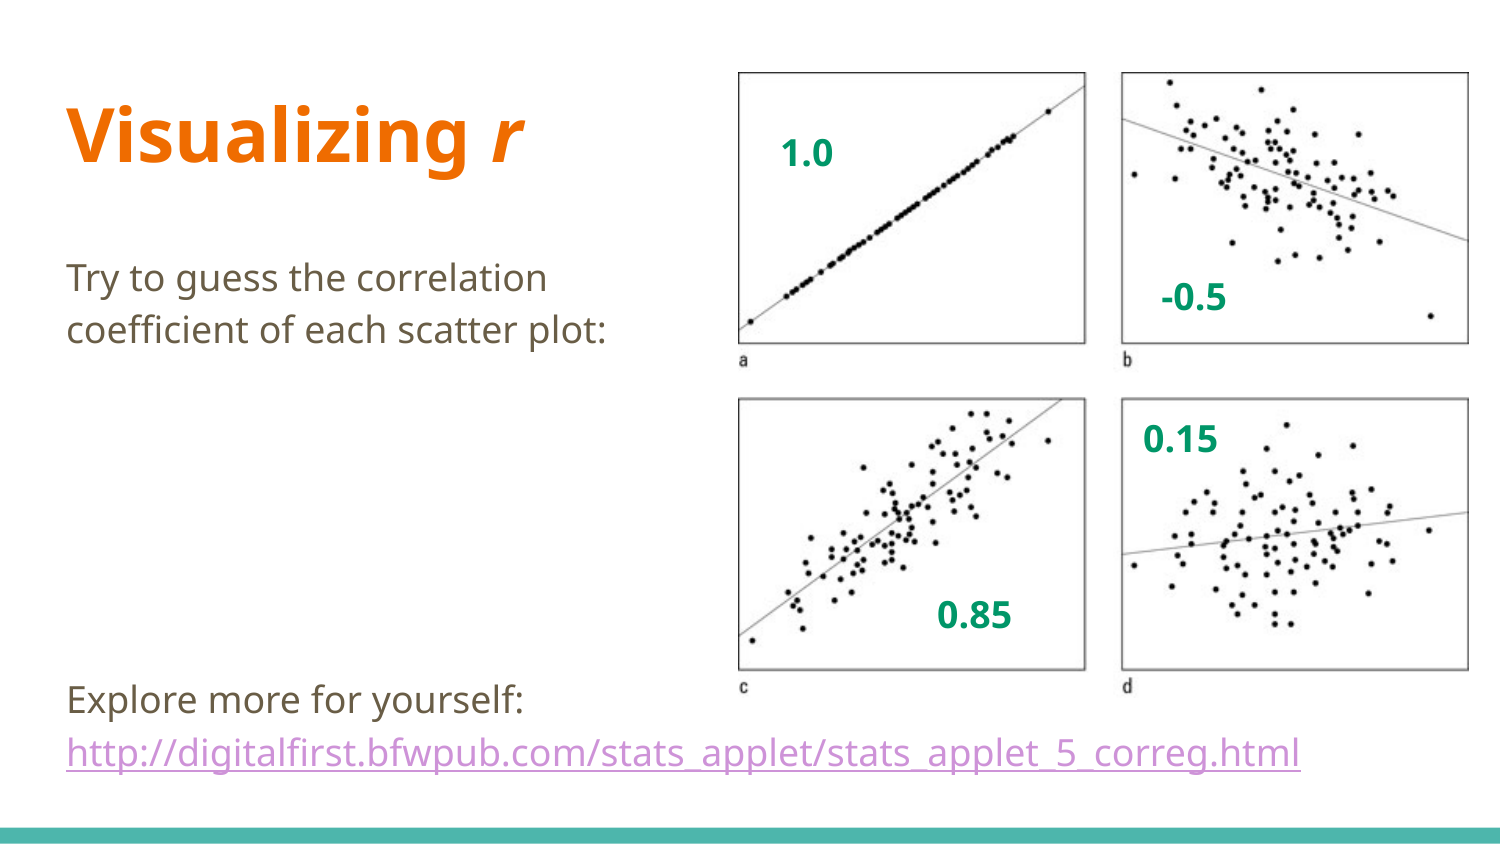

# Visualizing r
1.0
Try to guess the correlation
coefficient of each scatter plot:
Explore more for yourself:
http://digitalfirst.bfwpub.com/stats_applet/stats_applet_5_correg.html
-0.5
0.15
0.85